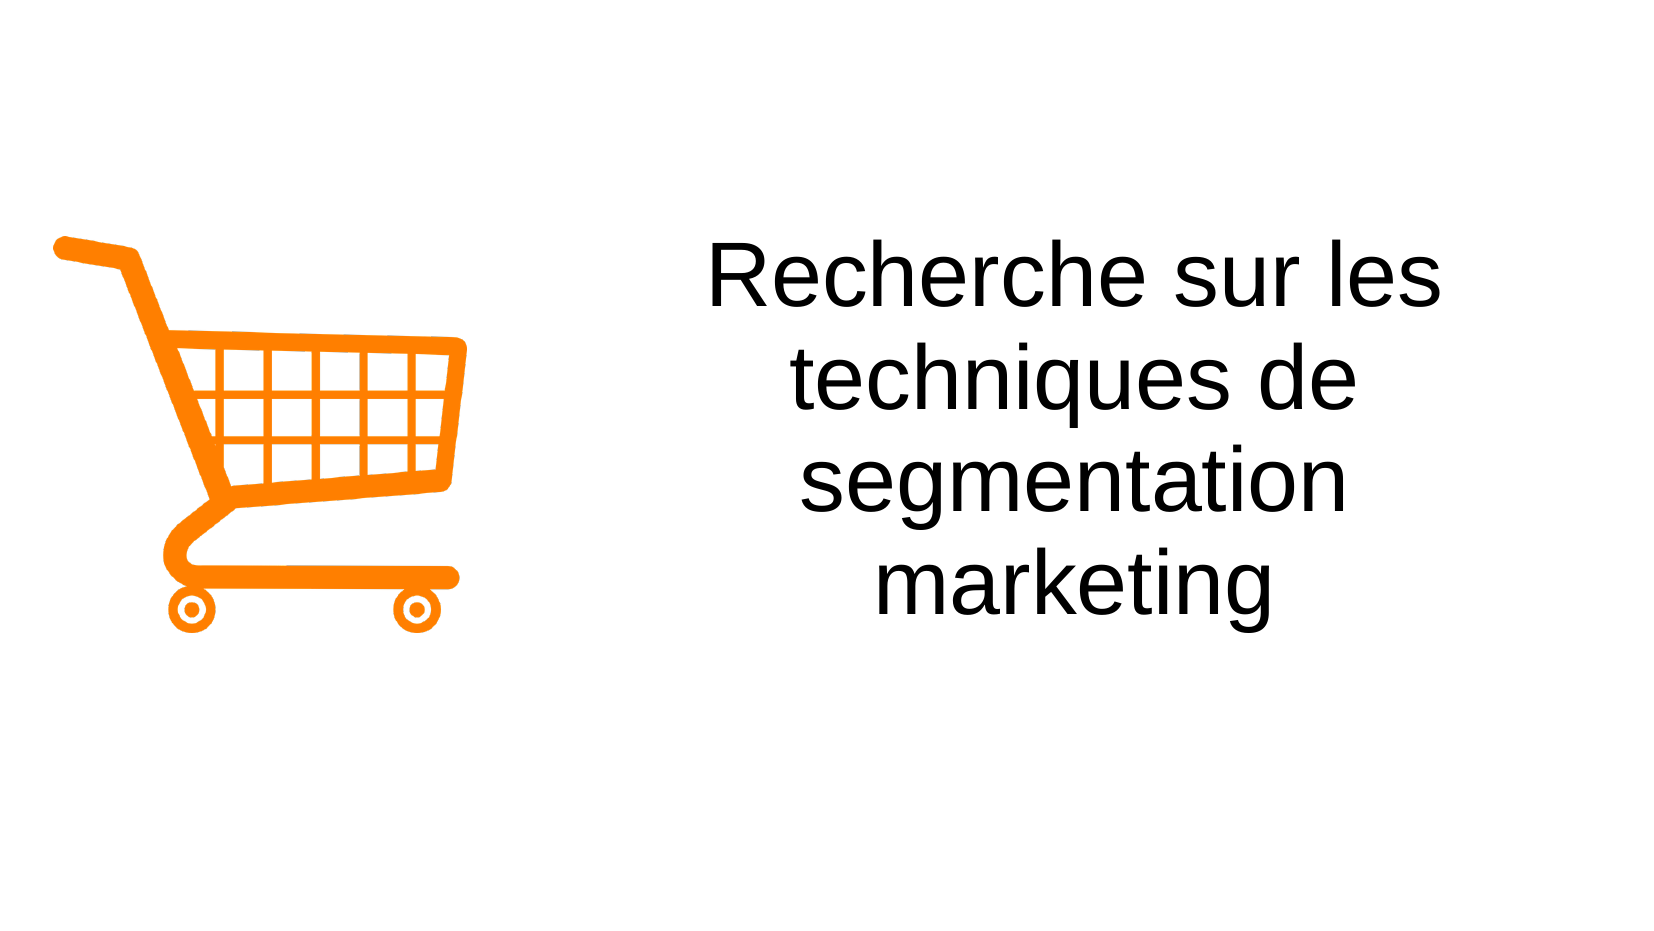

# Recherche sur les techniques de segmentation marketing